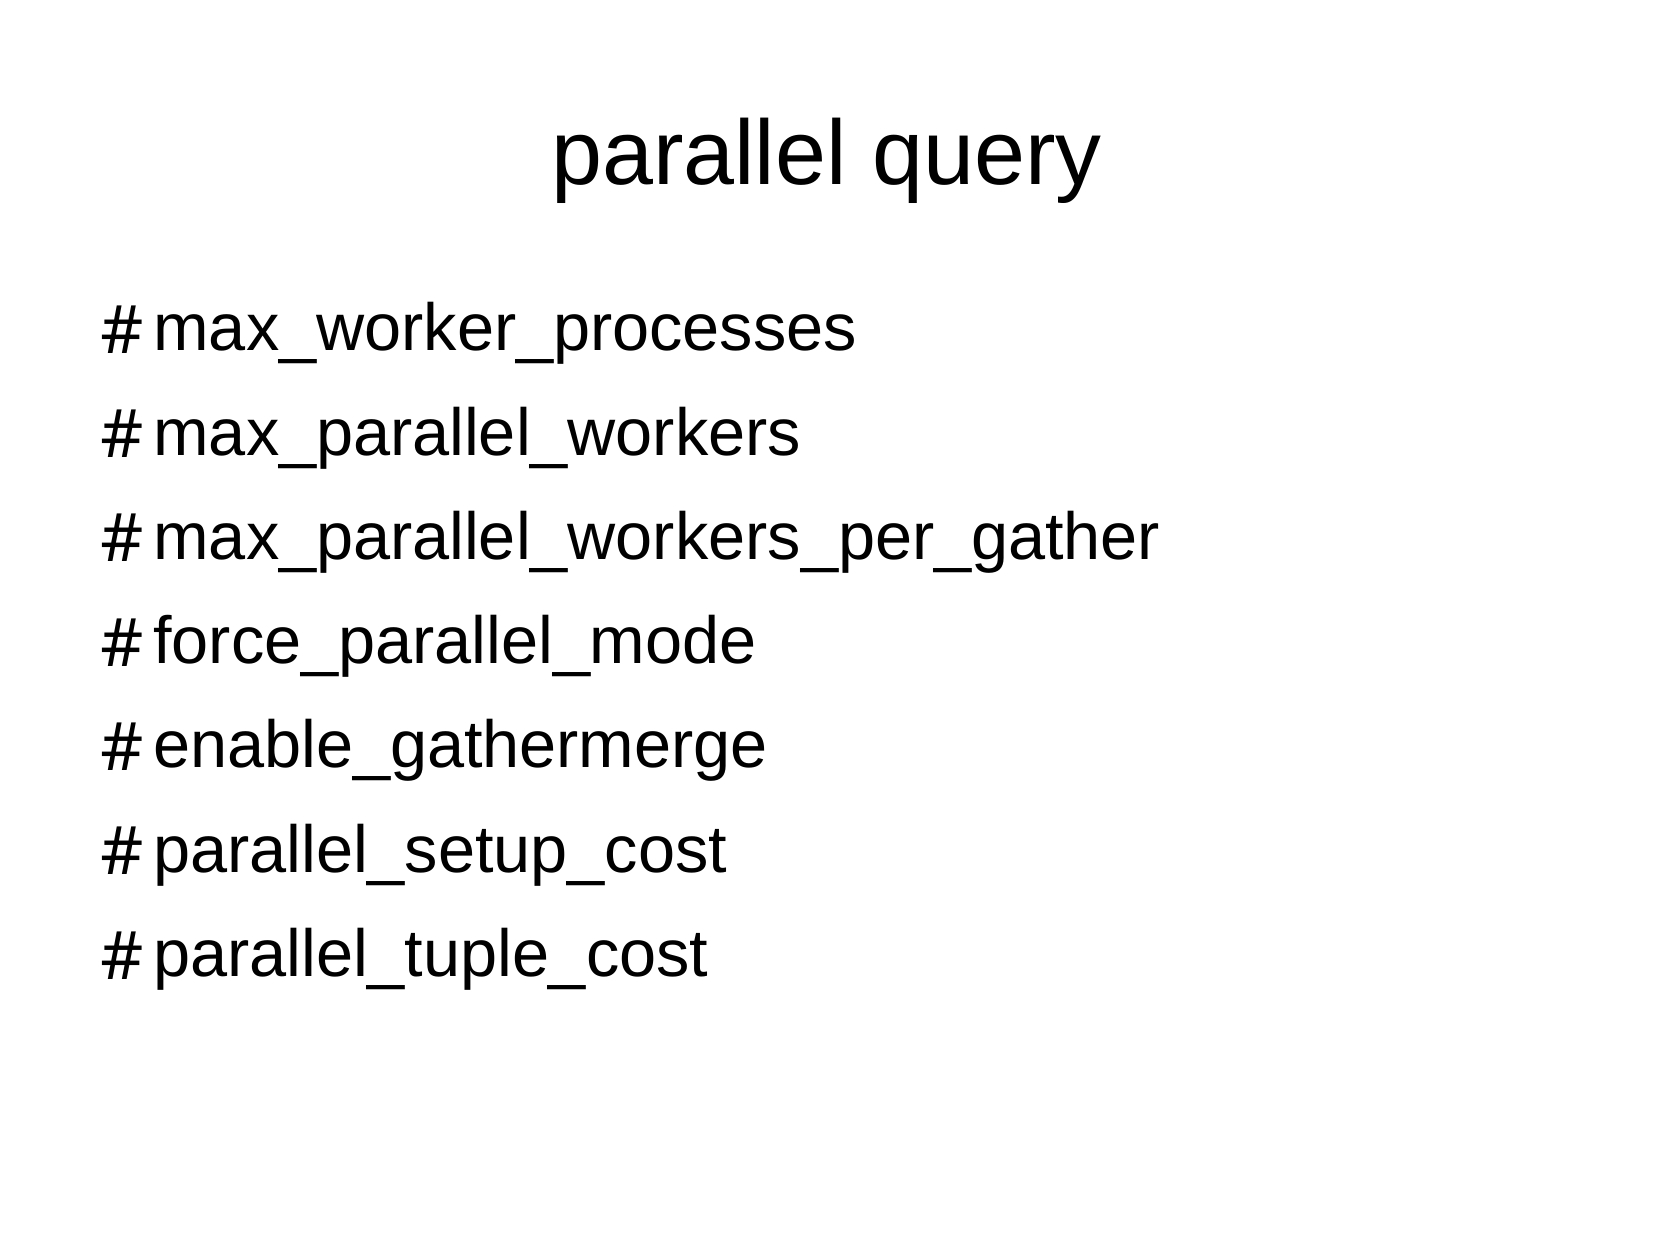

# parallel query
max_worker_processes
max_parallel_workers
max_parallel_workers_per_gather
force_parallel_mode
enable_gathermerge
parallel_setup_cost
parallel_tuple_cost